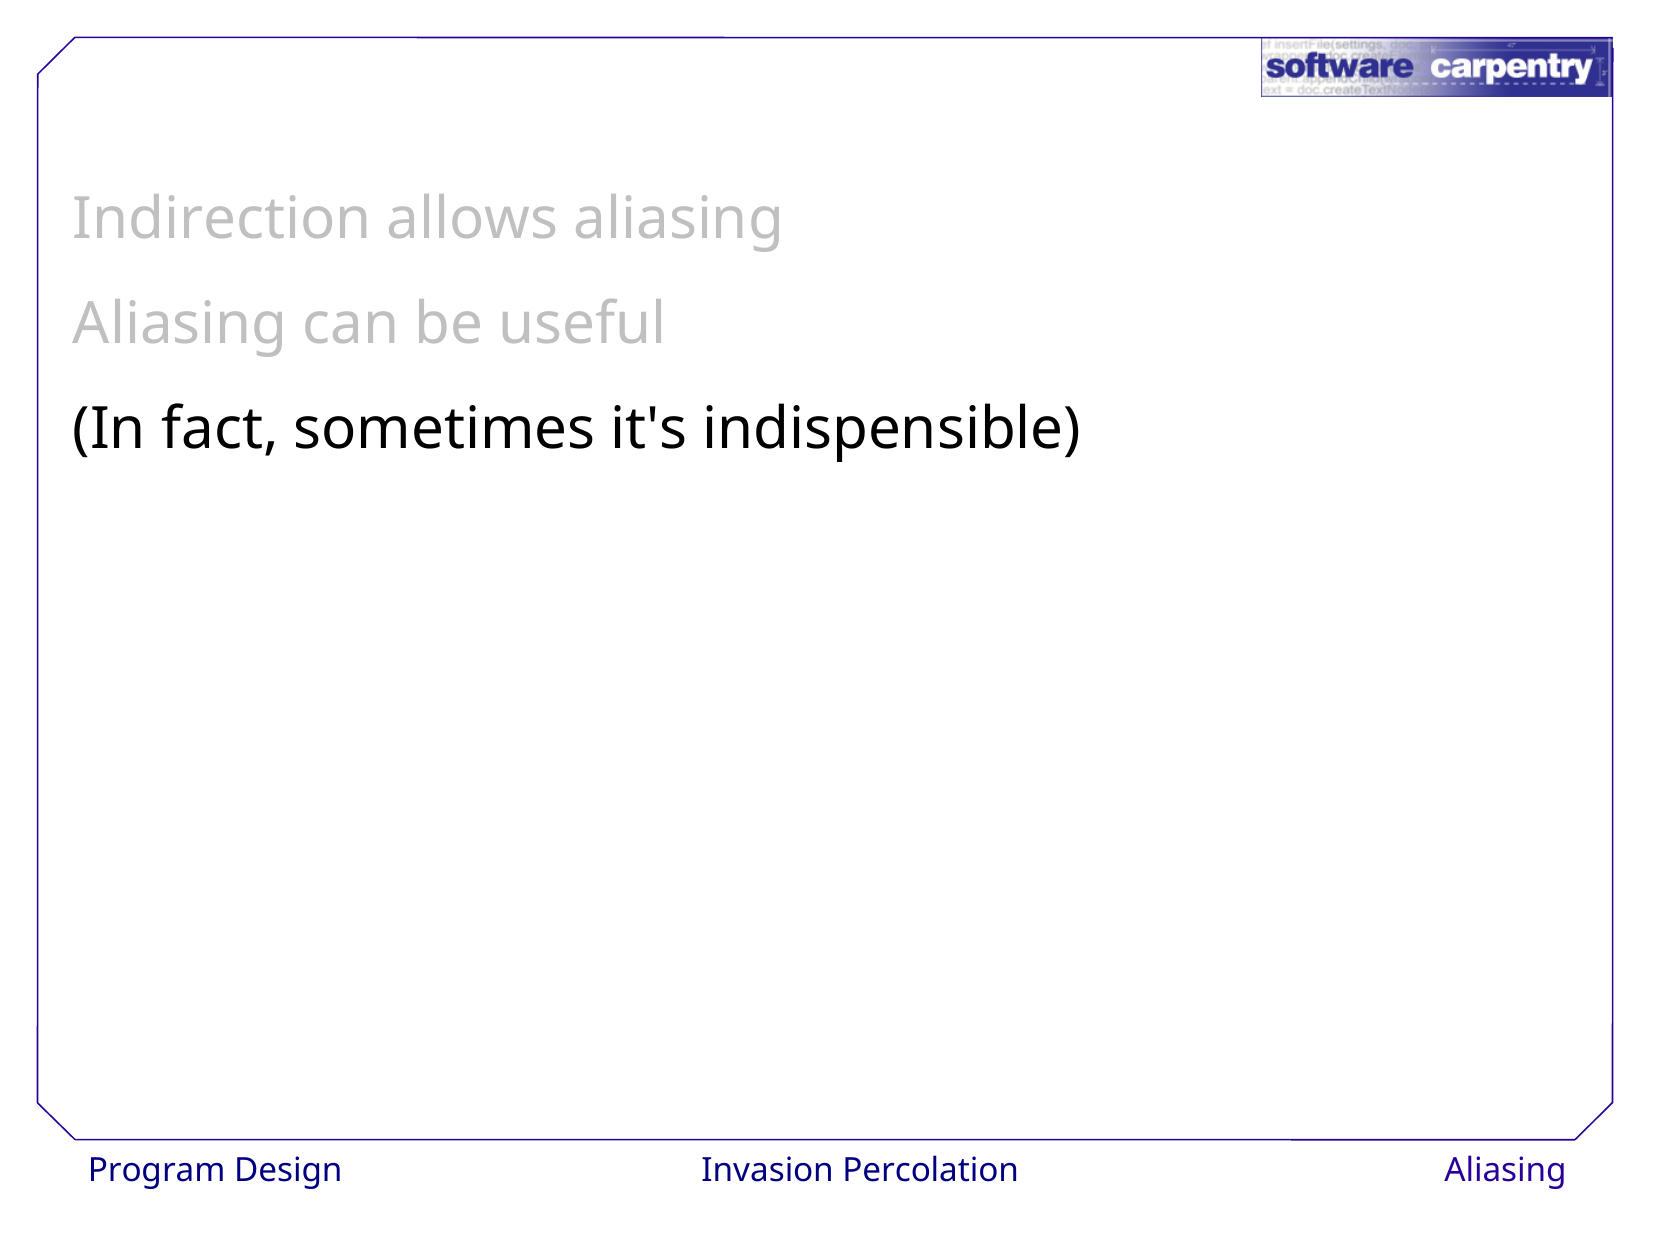

Indirection allows aliasing
Aliasing can be useful
(In fact, sometimes it's indispensible)